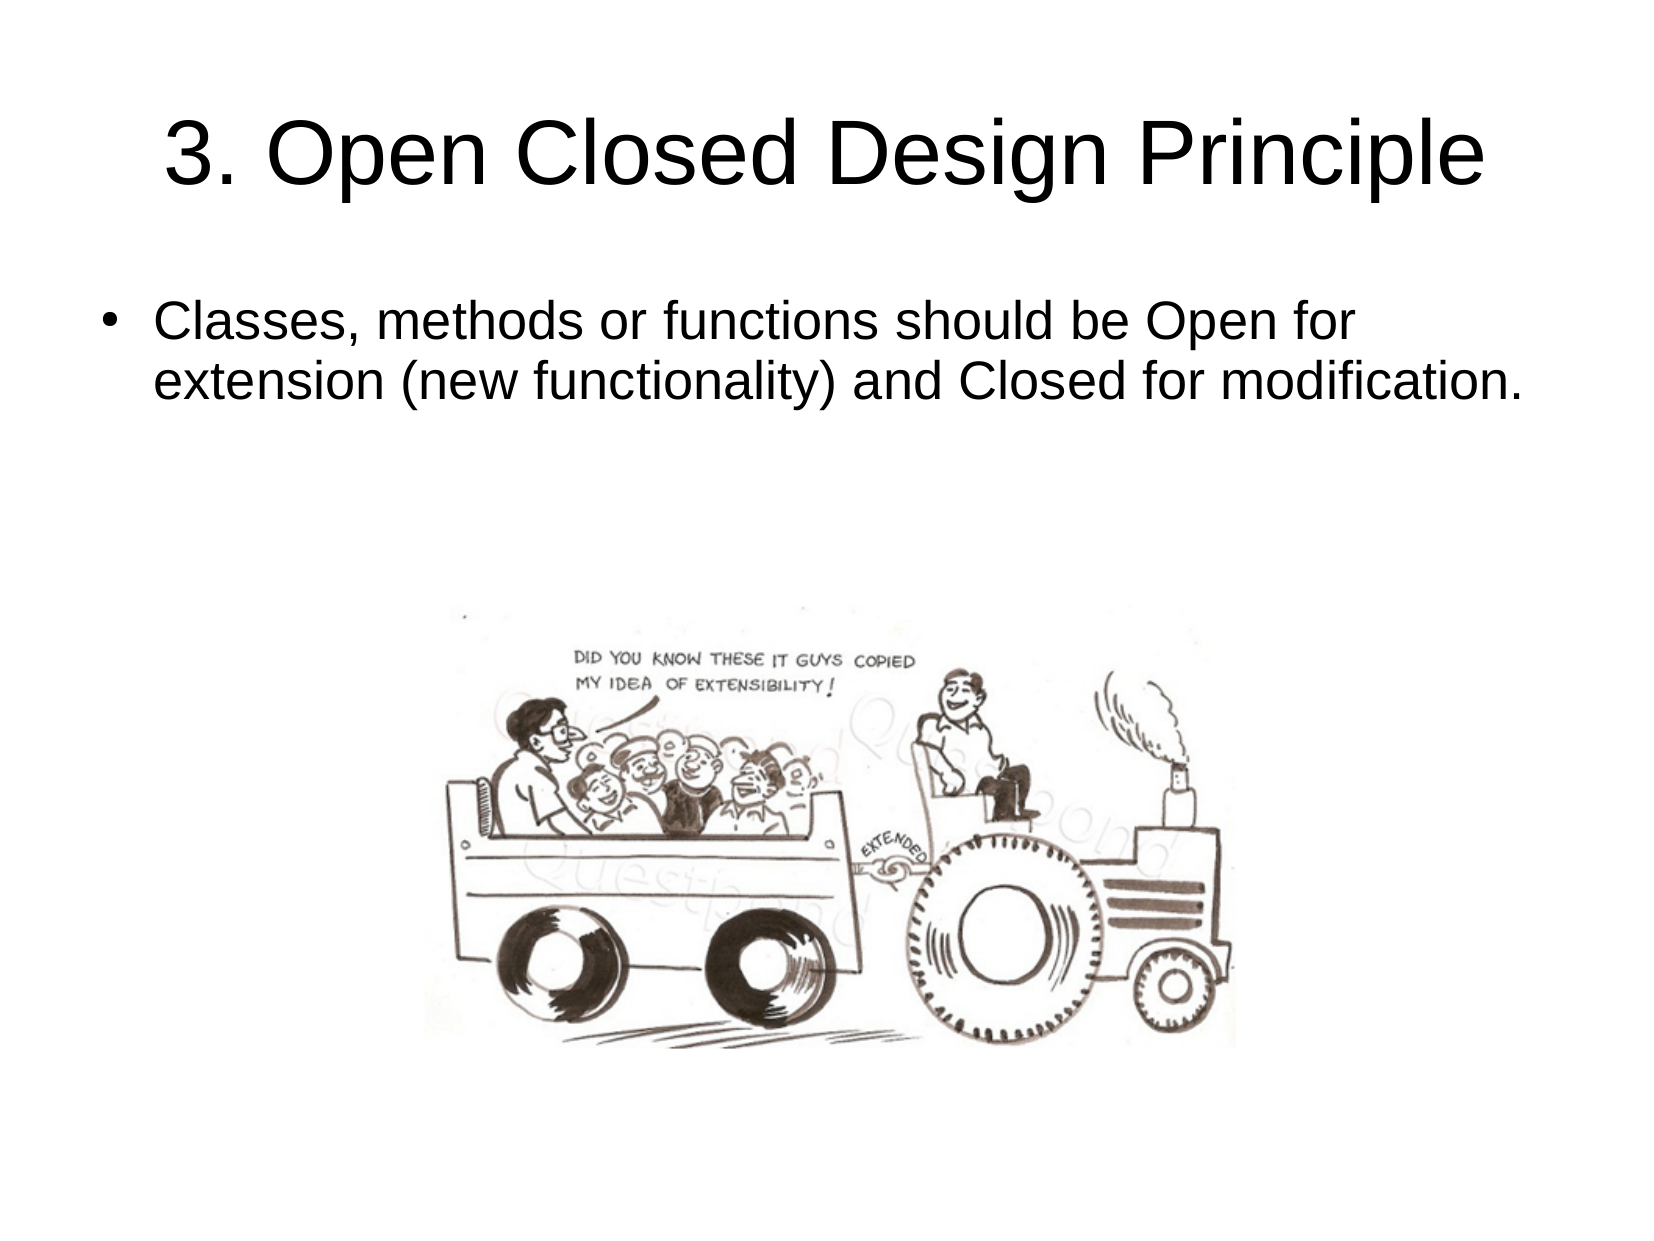

# 3. Open Closed Design Principle
Classes, methods or functions should be Open for extension (new functionality) and Closed for modification.